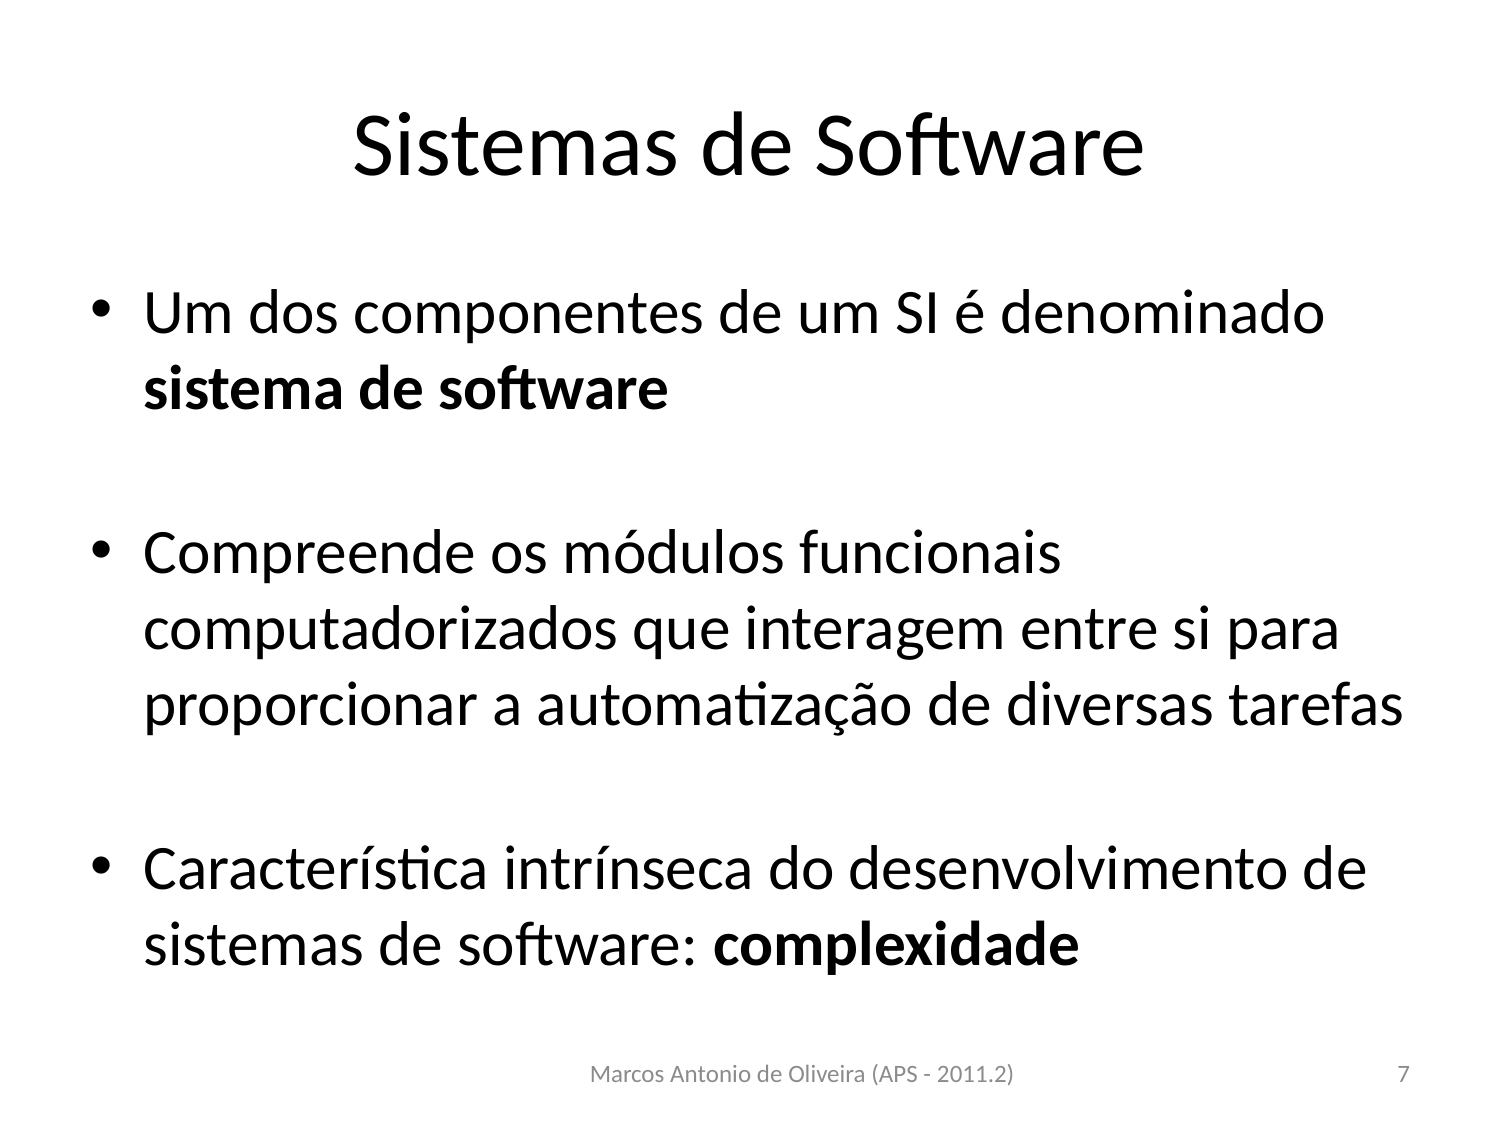

# Sistemas de Software
Um dos componentes de um SI é denominado sistema de software
Compreende os módulos funcionais computadorizados que interagem entre si para proporcionar a automatização de diversas tarefas
Característica intrínseca do desenvolvimento de sistemas de software: complexidade
Marcos Antonio de Oliveira (APS - 2011.2)